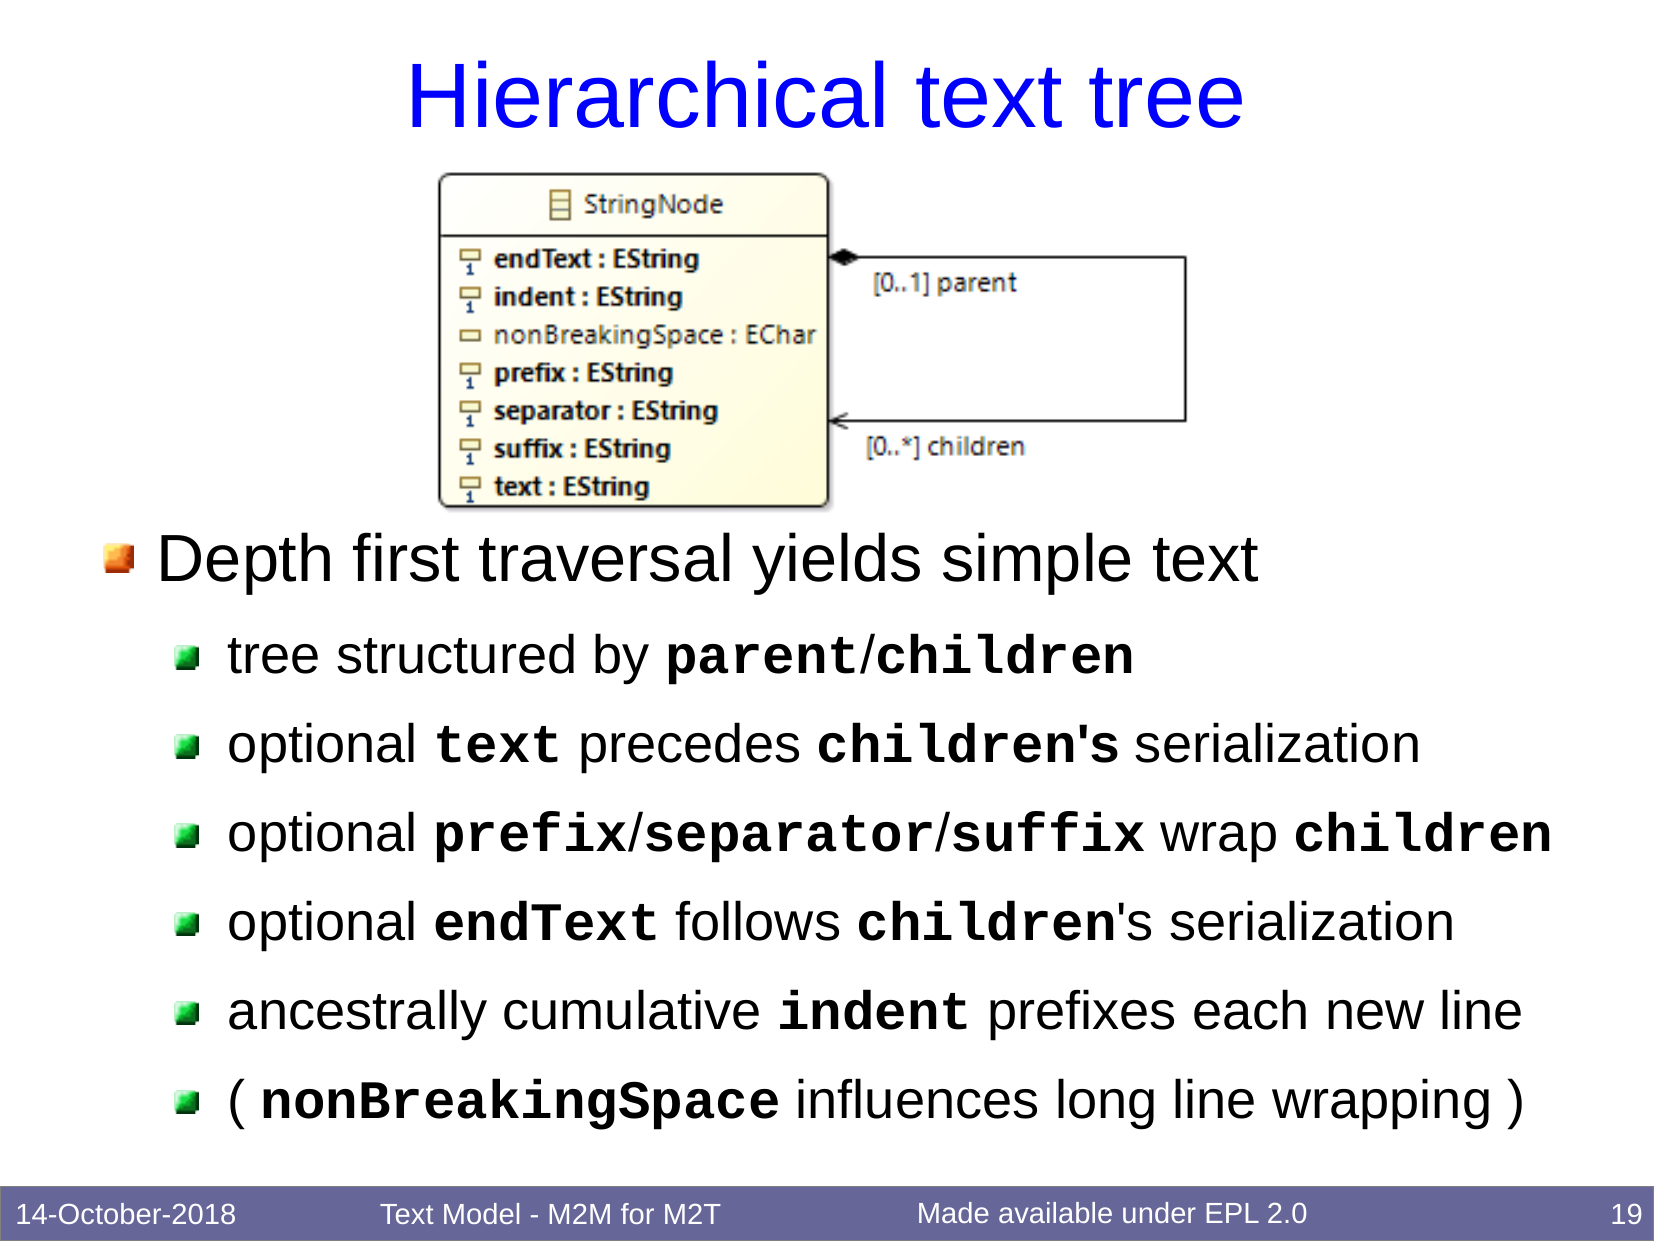

# Hierarchical text tree
Depth first traversal yields simple text
tree structured by parent/children
optional text precedes children's serialization
optional prefix/separator/suffix wrap children
optional endText follows children's serialization
ancestrally cumulative indent prefixes each new line
( nonBreakingSpace influences long line wrapping )
14-October-2018
Text Model - M2M for M2T
19